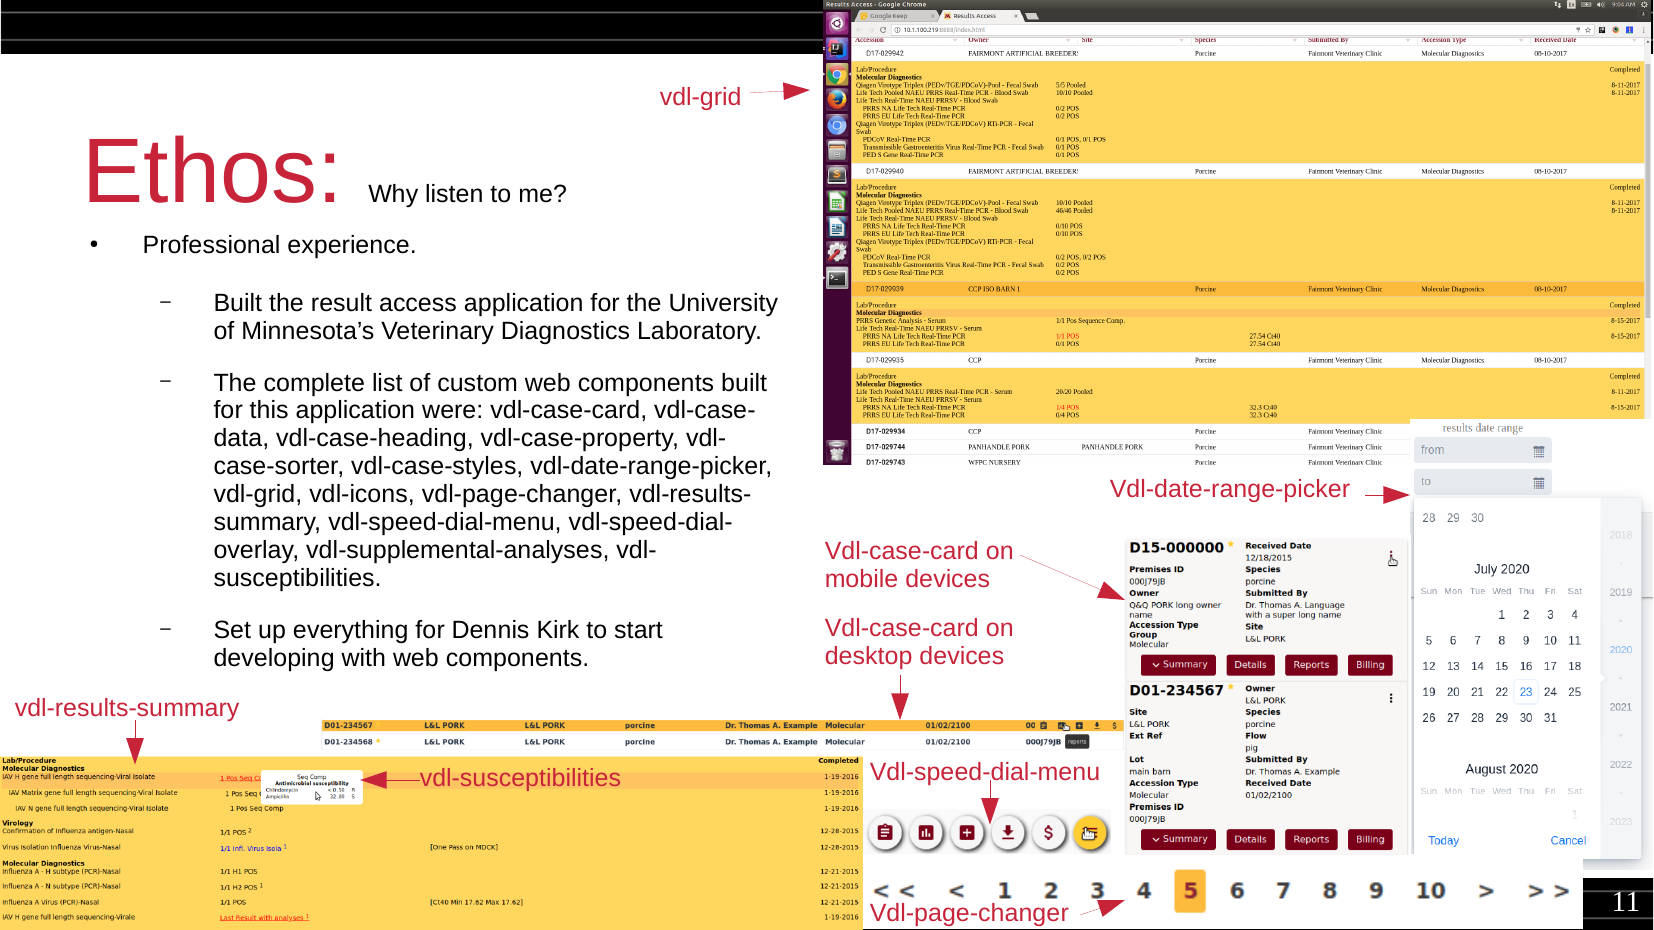

vdl-grid
# Ethos: Why listen to me?
Professional experience.
Built the result access application for the University of Minnesota’s Veterinary Diagnostics Laboratory.
The complete list of custom web components built for this application were: vdl-case-card, vdl-case-data, vdl-case-heading, vdl-case-property, vdl-case-sorter, vdl-case-styles, vdl-date-range-picker, vdl-grid, vdl-icons, vdl-page-changer, vdl-results-summary, vdl-speed-dial-menu, vdl-speed-dial-overlay, vdl-supplemental-analyses, vdl-susceptibilities.
Set up everything for Dennis Kirk to start developing with web components.
Vdl-date-range-picker
Vdl-case-card on mobile devices
Vdl-case-card on desktop devices
vdl-results-summary
Vdl-speed-dial-menu
vdl-susceptibilities
Vdl-page-changer